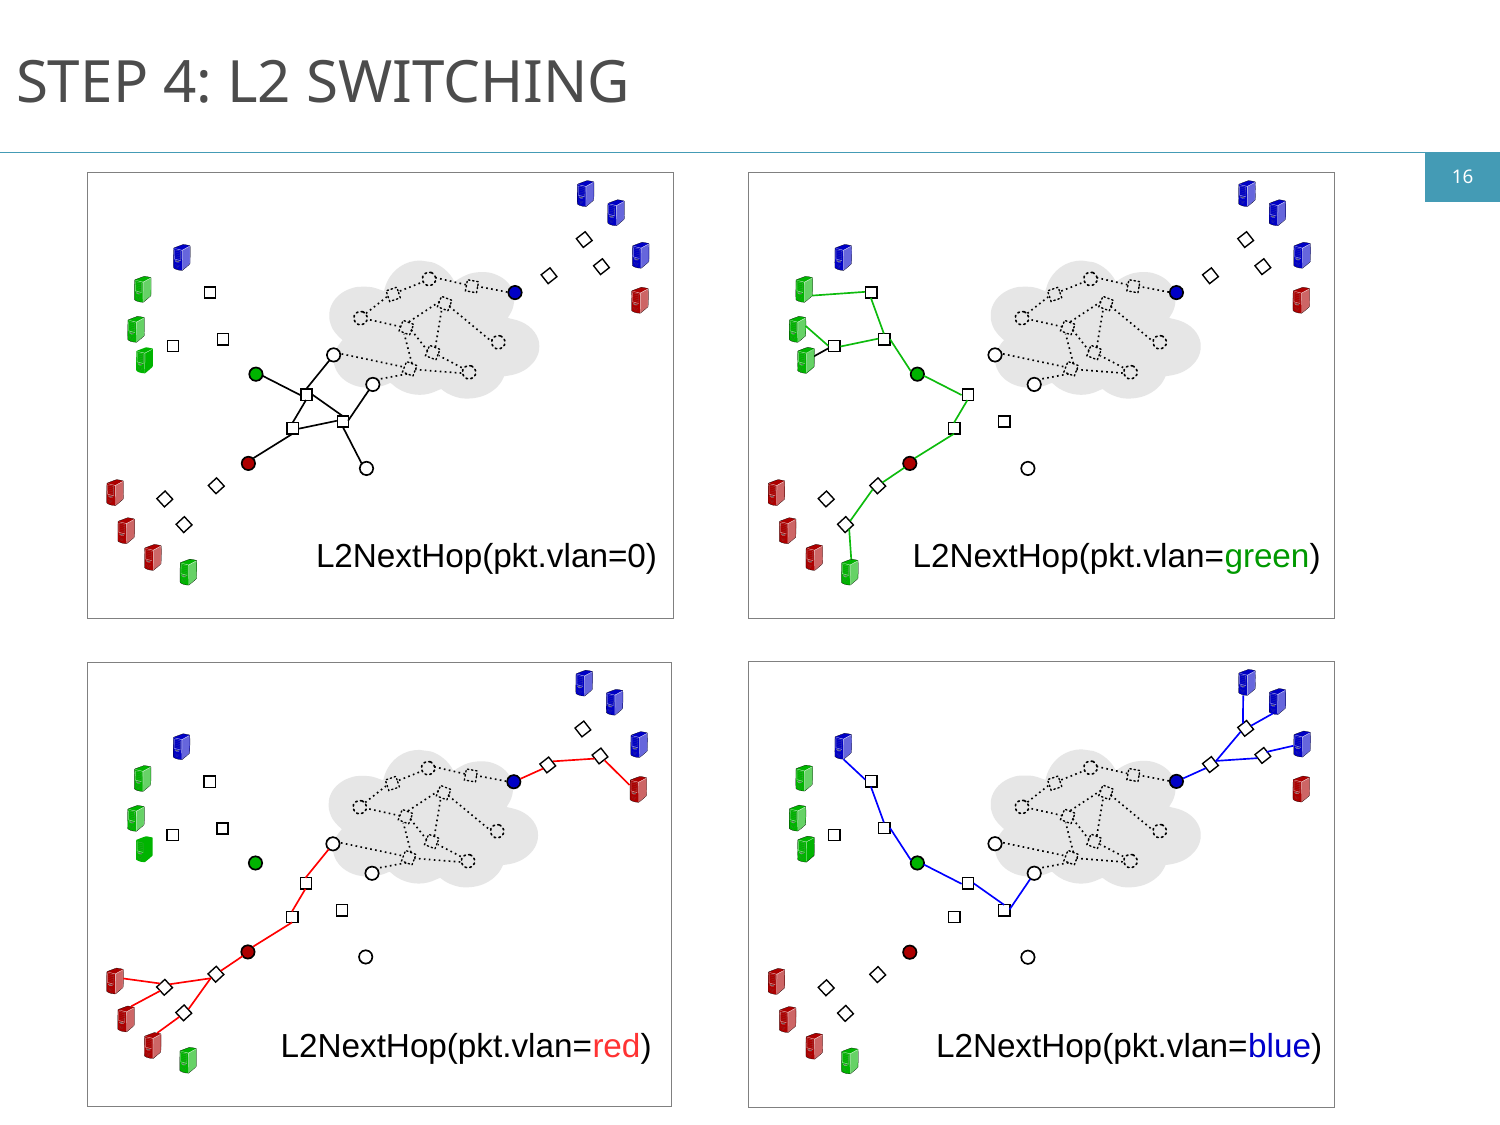

# STEP 4: L2 SWITCHING
L2NextHop(pkt.vlan=0)
L2NextHop(pkt.vlan=green)
L2NextHop(pkt.vlan=red)
L2NextHop(pkt.vlan=blue)